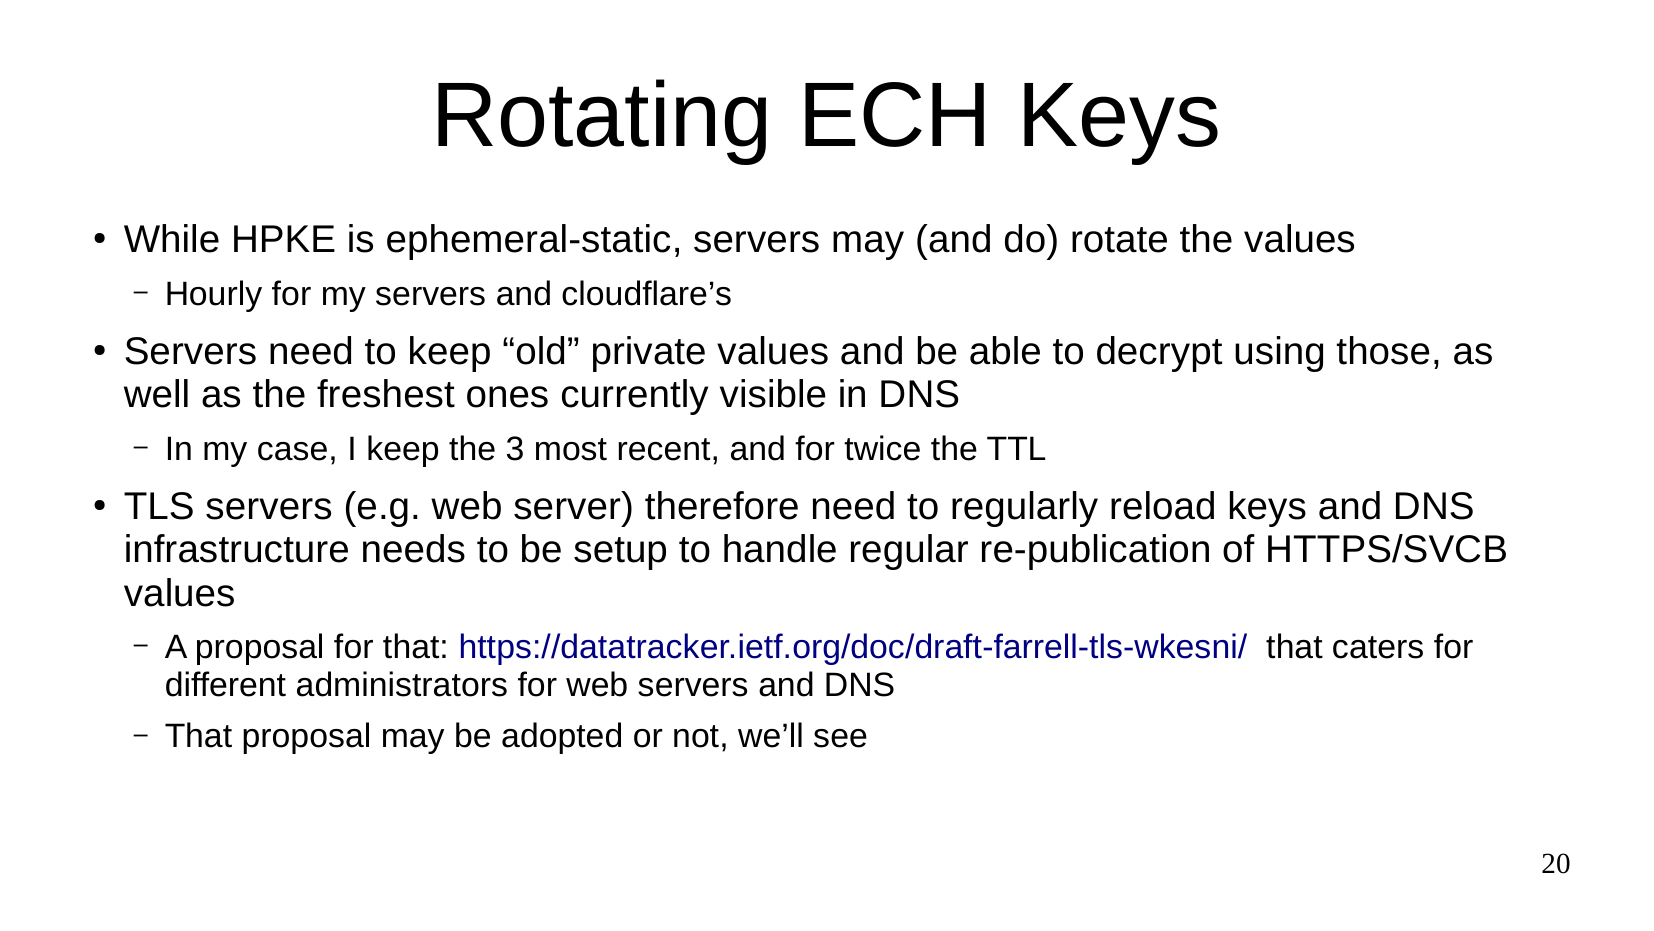

# Rotating ECH Keys
While HPKE is ephemeral-static, servers may (and do) rotate the values
Hourly for my servers and cloudflare’s
Servers need to keep “old” private values and be able to decrypt using those, as well as the freshest ones currently visible in DNS
In my case, I keep the 3 most recent, and for twice the TTL
TLS servers (e.g. web server) therefore need to regularly reload keys and DNS infrastructure needs to be setup to handle regular re-publication of HTTPS/SVCB values
A proposal for that: https://datatracker.ietf.org/doc/draft-farrell-tls-wkesni/ that caters for different administrators for web servers and DNS
That proposal may be adopted or not, we’ll see
20